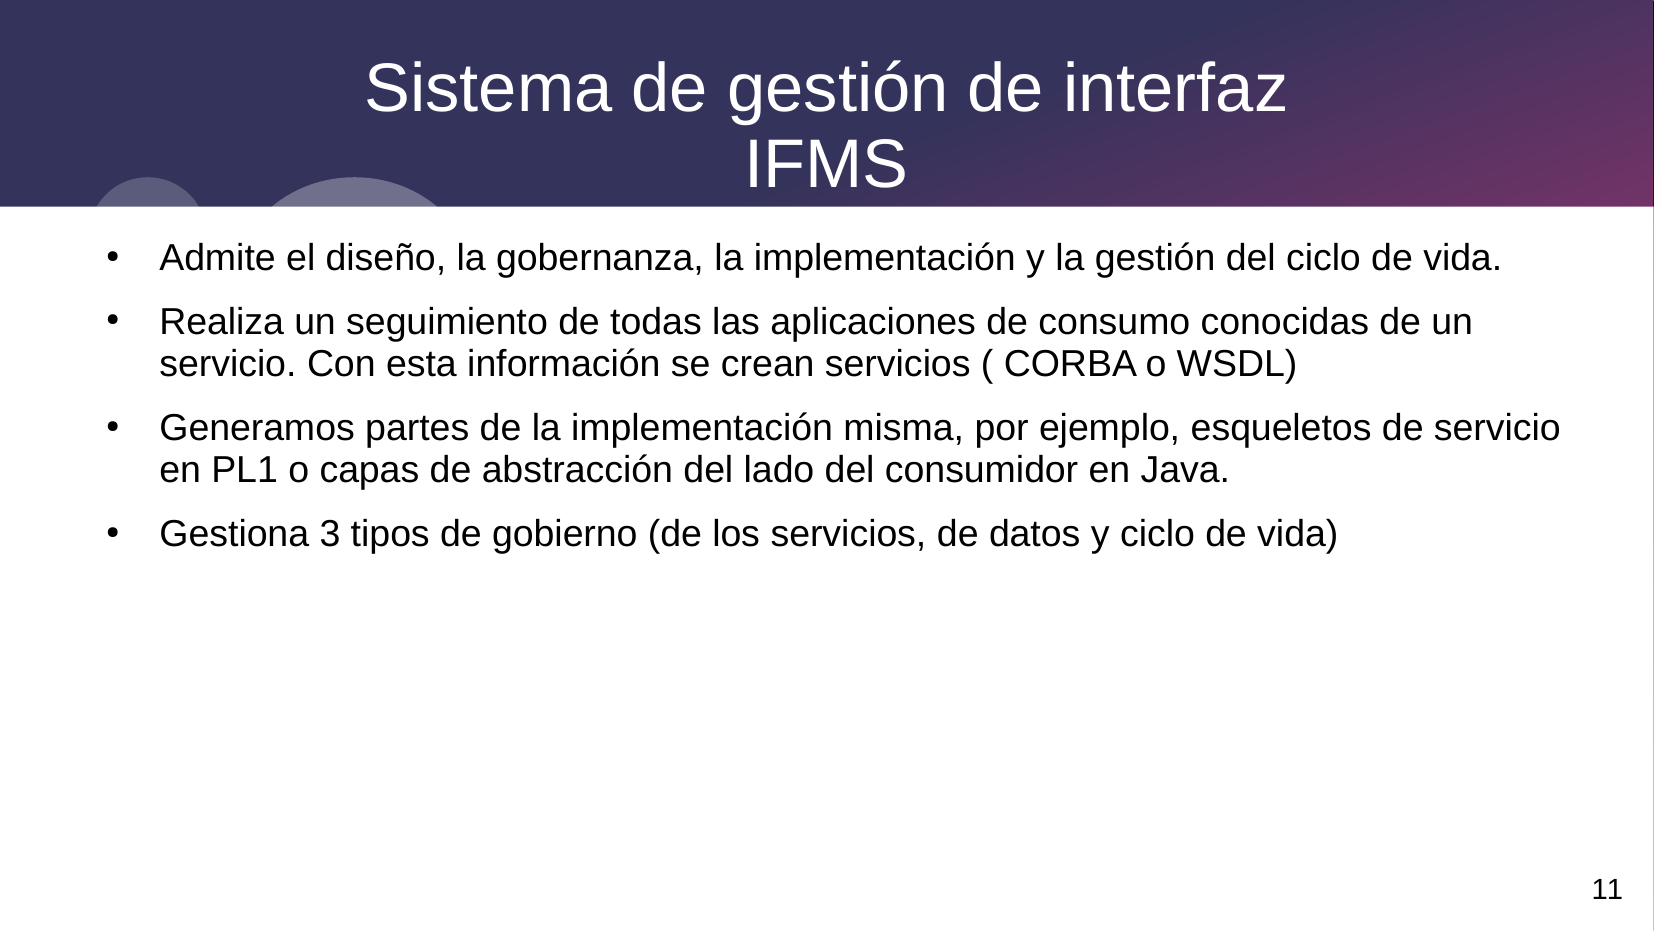

# Sistema de gestión de interfaz IFMS
Admite el diseño, la gobernanza, la implementación y la gestión del ciclo de vida.
Realiza un seguimiento de todas las aplicaciones de consumo conocidas de un servicio. Con esta información se crean servicios ( CORBA o WSDL)
Generamos partes de la implementación misma, por ejemplo, esqueletos de servicio en PL1 o capas de abstracción del lado del consumidor en Java.
Gestiona 3 tipos de gobierno (de los servicios, de datos y ciclo de vida)